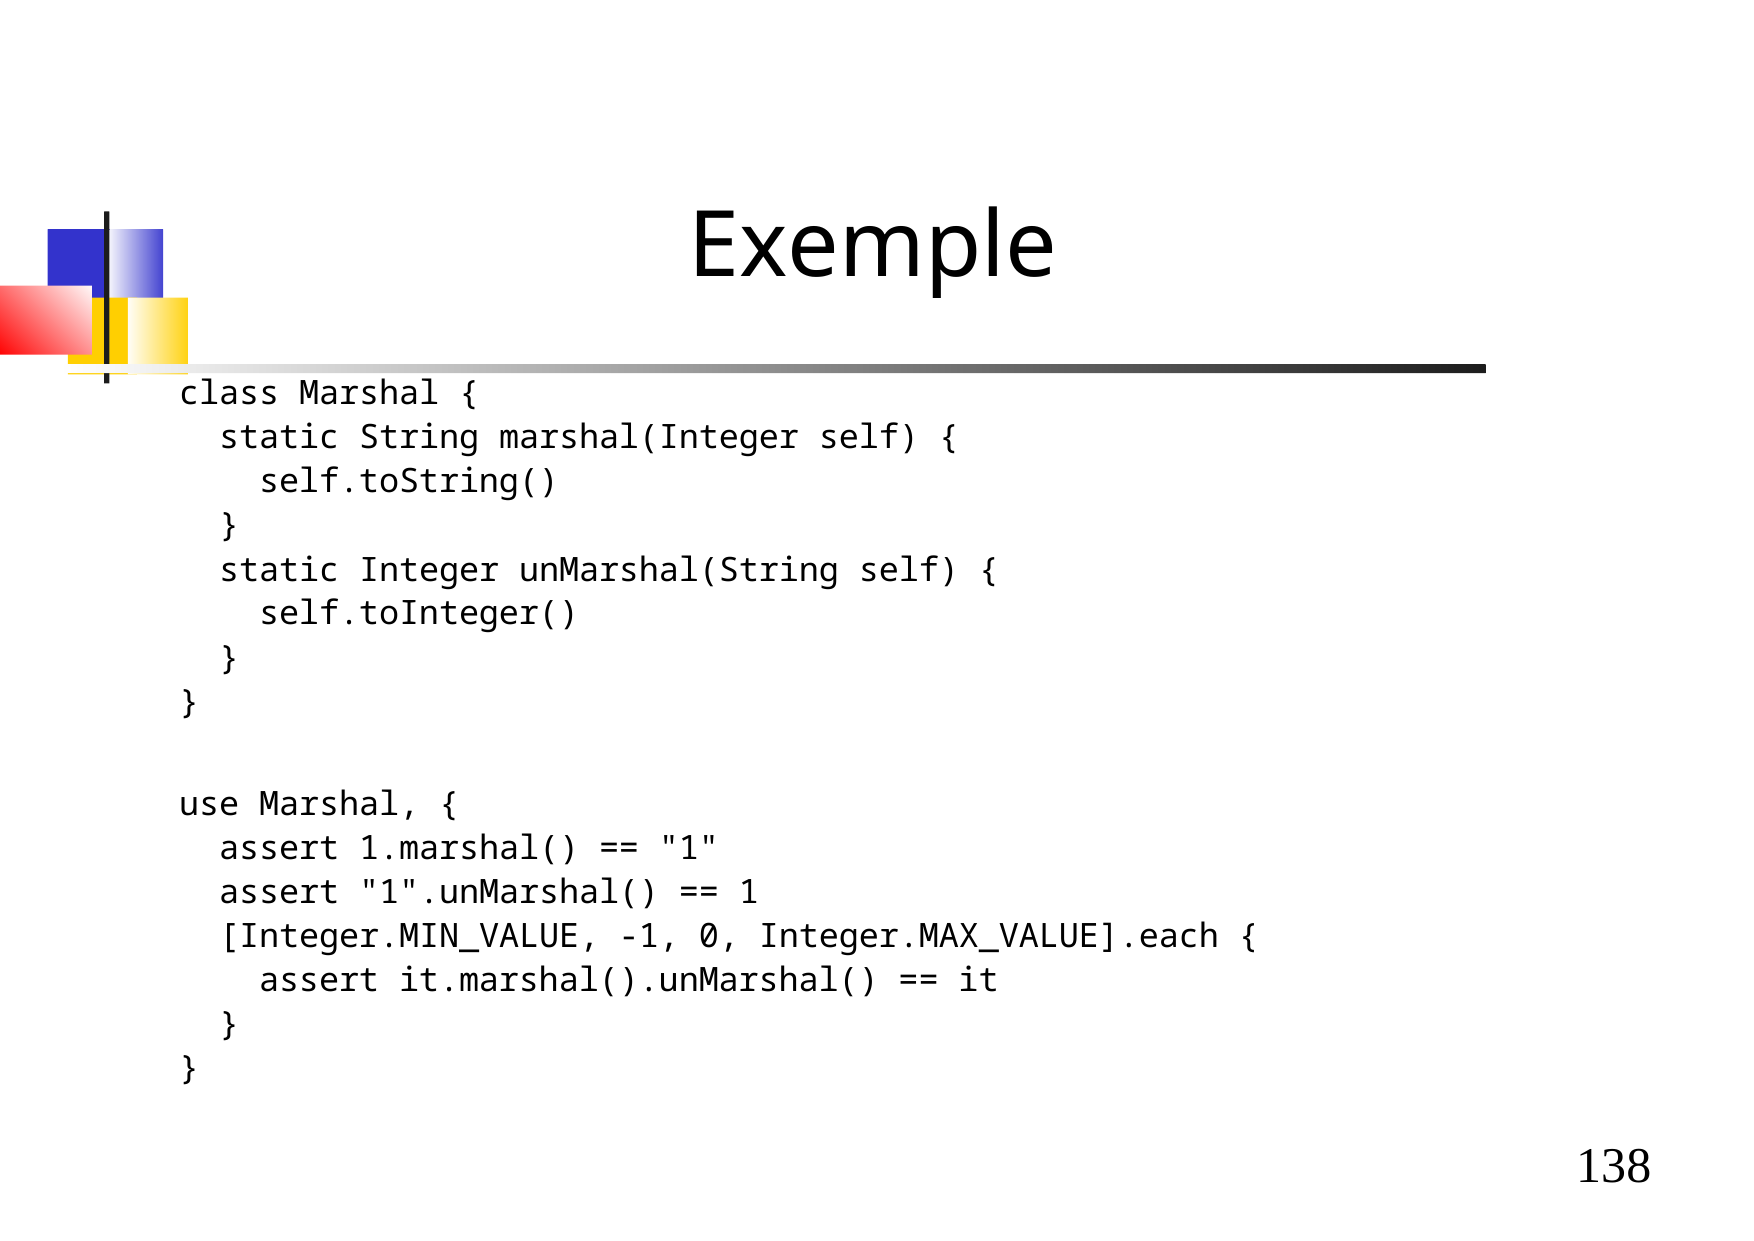

# Exemple
class Marshal {
 static String marshal(Integer self) {
 self.toString()
 }
 static Integer unMarshal(String self) {
 self.toInteger()
 }
}
use Marshal, {
 assert 1.marshal() == "1"
 assert "1".unMarshal() == 1
 [Integer.MIN_VALUE, -1, 0, Integer.MAX_VALUE].each {
 assert it.marshal().unMarshal() == it
 }
}